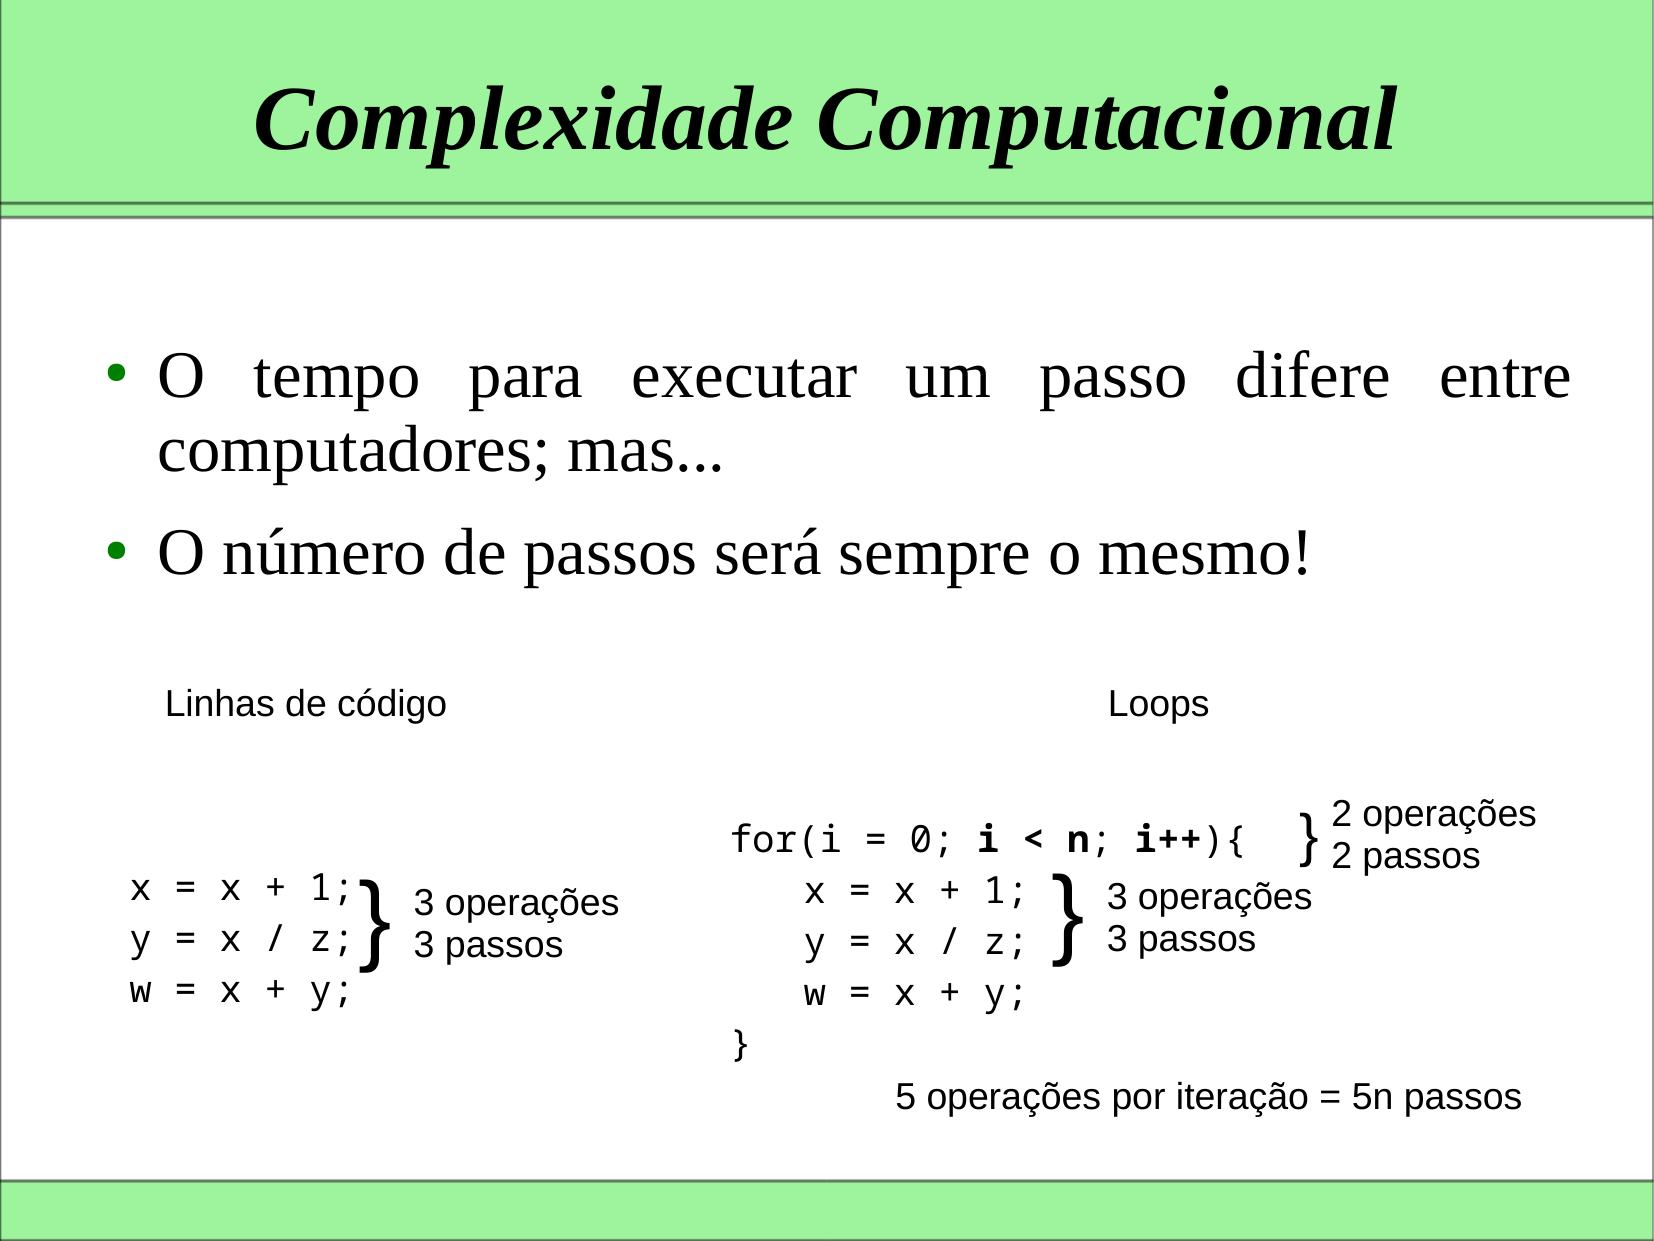

# Complexidade Computacional
O tempo para executar um passo difere entre computadores; mas...
O número de passos será sempre o mesmo!
Linhas de código
Loops
2 operações
2 passos
}
for(i = 0; i < n; i++){
	x = x + 1;
	y = x / z;
	w = x + y;
}
}
3 operações
3 passos
x = x + 1;
y = x / z;
w = x + y;
}
3 operações
3 passos
5 operações por iteração = 5n passos